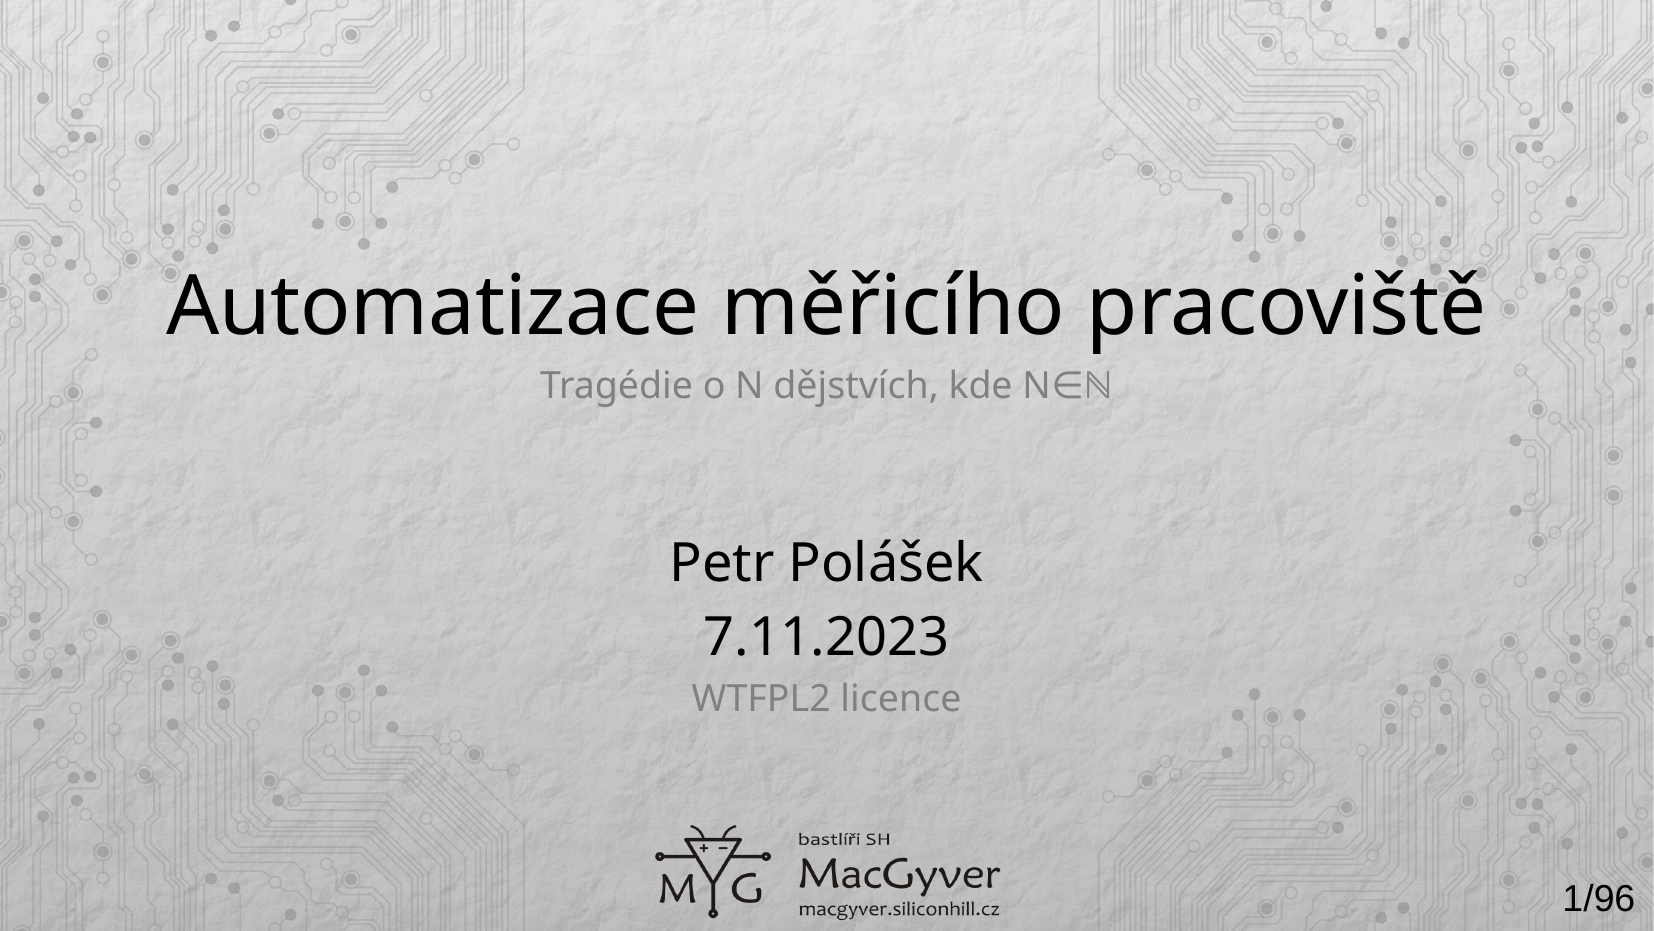

# Automatizace měřicího pracoviště
Tragédie o N dějstvích, kde N∈ℕ
Petr Polášek
7.11.2023
WTFPL2 licence